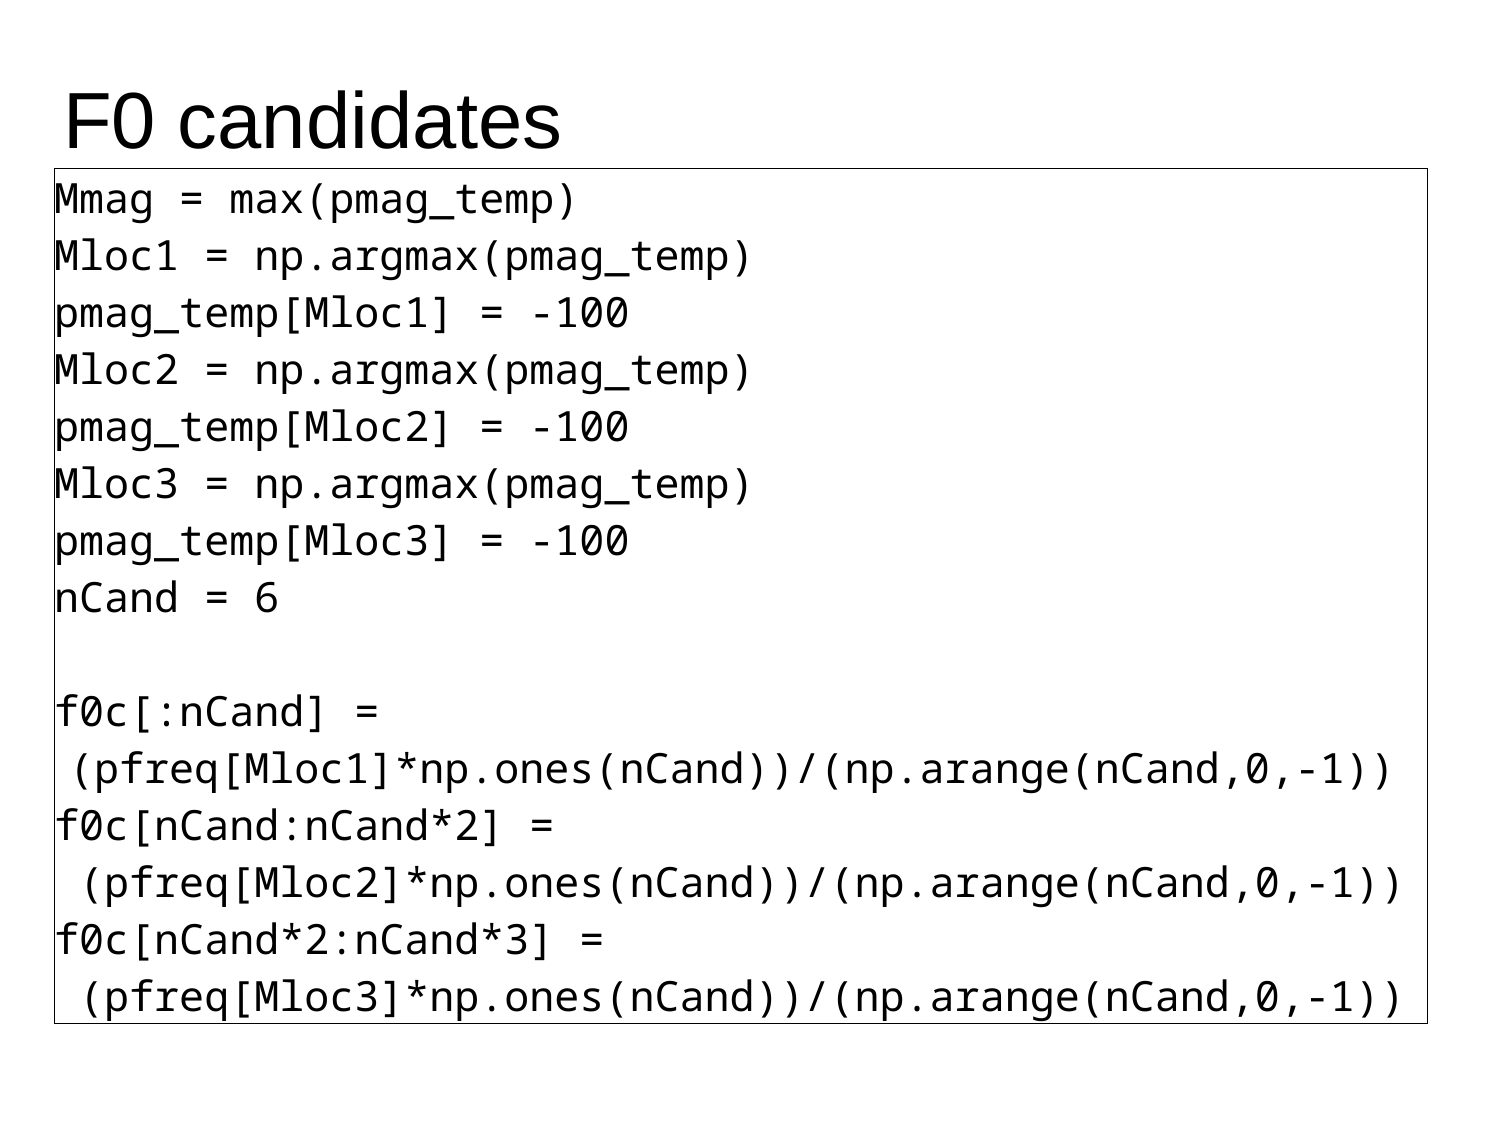

# F0 candidates
Mmag = max(pmag_temp)
Mloc1 = np.argmax(pmag_temp)
pmag_temp[Mloc1] = -100
Mloc2 = np.argmax(pmag_temp)
pmag_temp[Mloc2] = -100
Mloc3 = np.argmax(pmag_temp)
pmag_temp[Mloc3] = -100
nCand = 6
f0c[:nCand] =
	(pfreq[Mloc1]*np.ones(nCand))/(np.arange(nCand,0,-1))
f0c[nCand:nCand*2] =
 (pfreq[Mloc2]*np.ones(nCand))/(np.arange(nCand,0,-1))
f0c[nCand*2:nCand*3] =
 (pfreq[Mloc3]*np.ones(nCand))/(np.arange(nCand,0,-1))